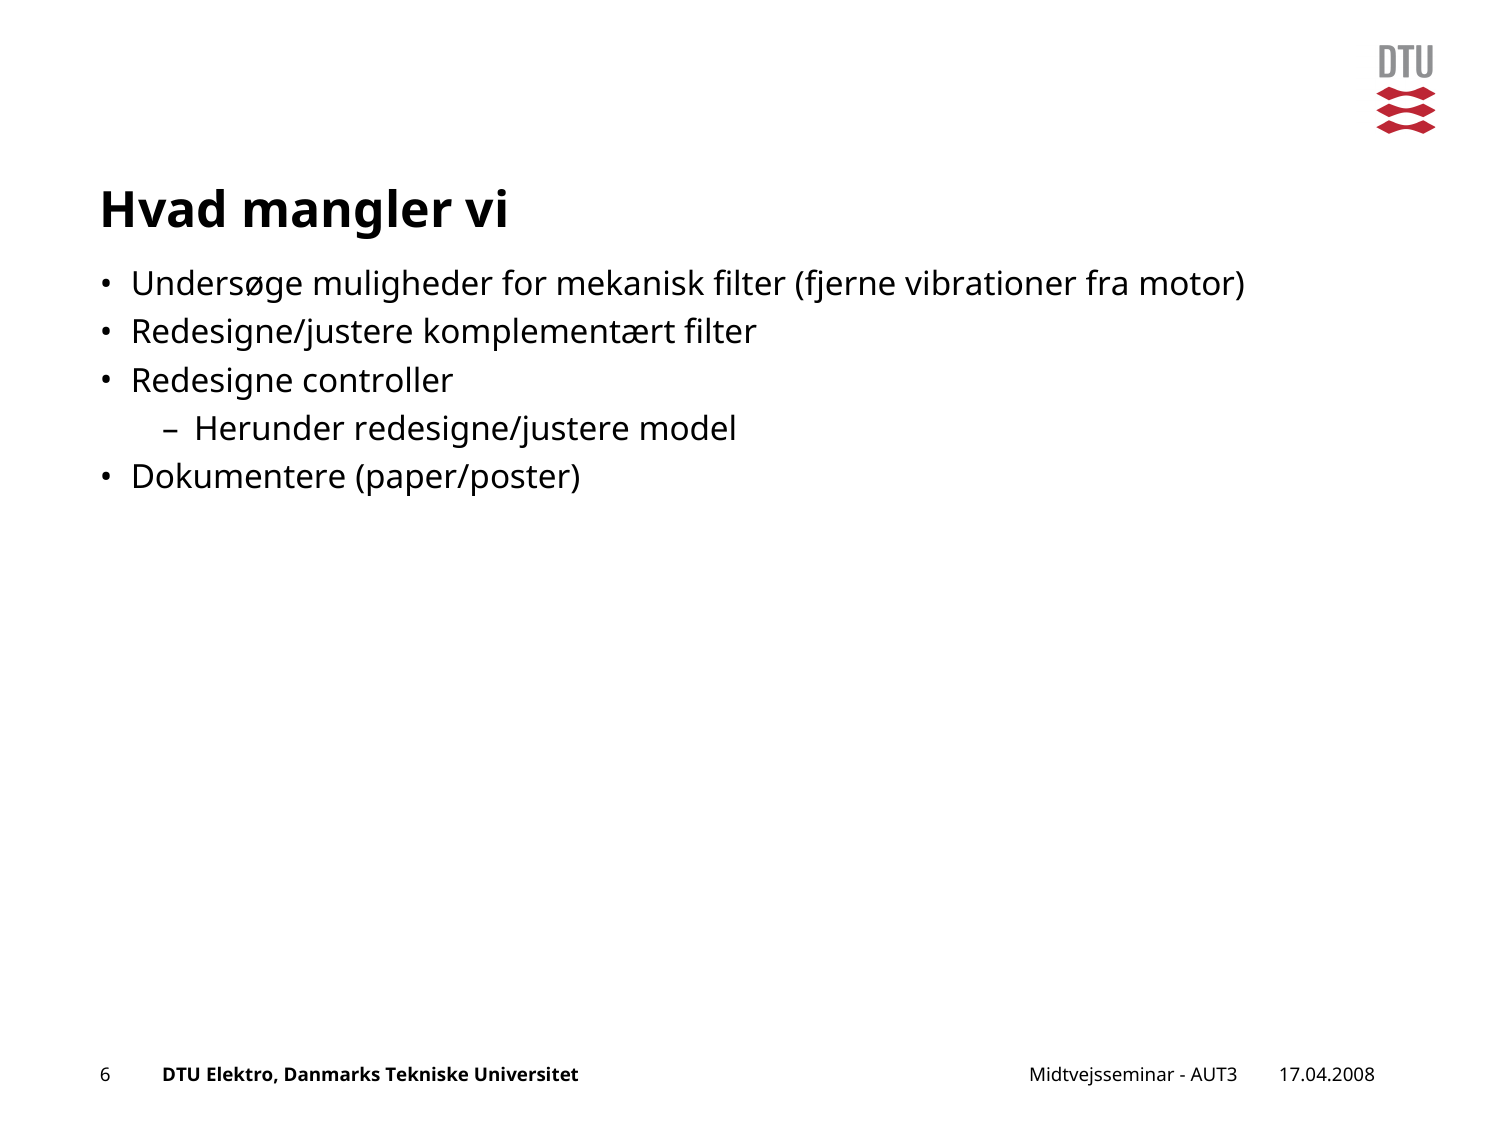

# Hvad mangler vi
Undersøge muligheder for mekanisk filter (fjerne vibrationer fra motor)
Redesigne/justere komplementært filter
Redesigne controller
Herunder redesigne/justere model
Dokumentere (paper/poster)